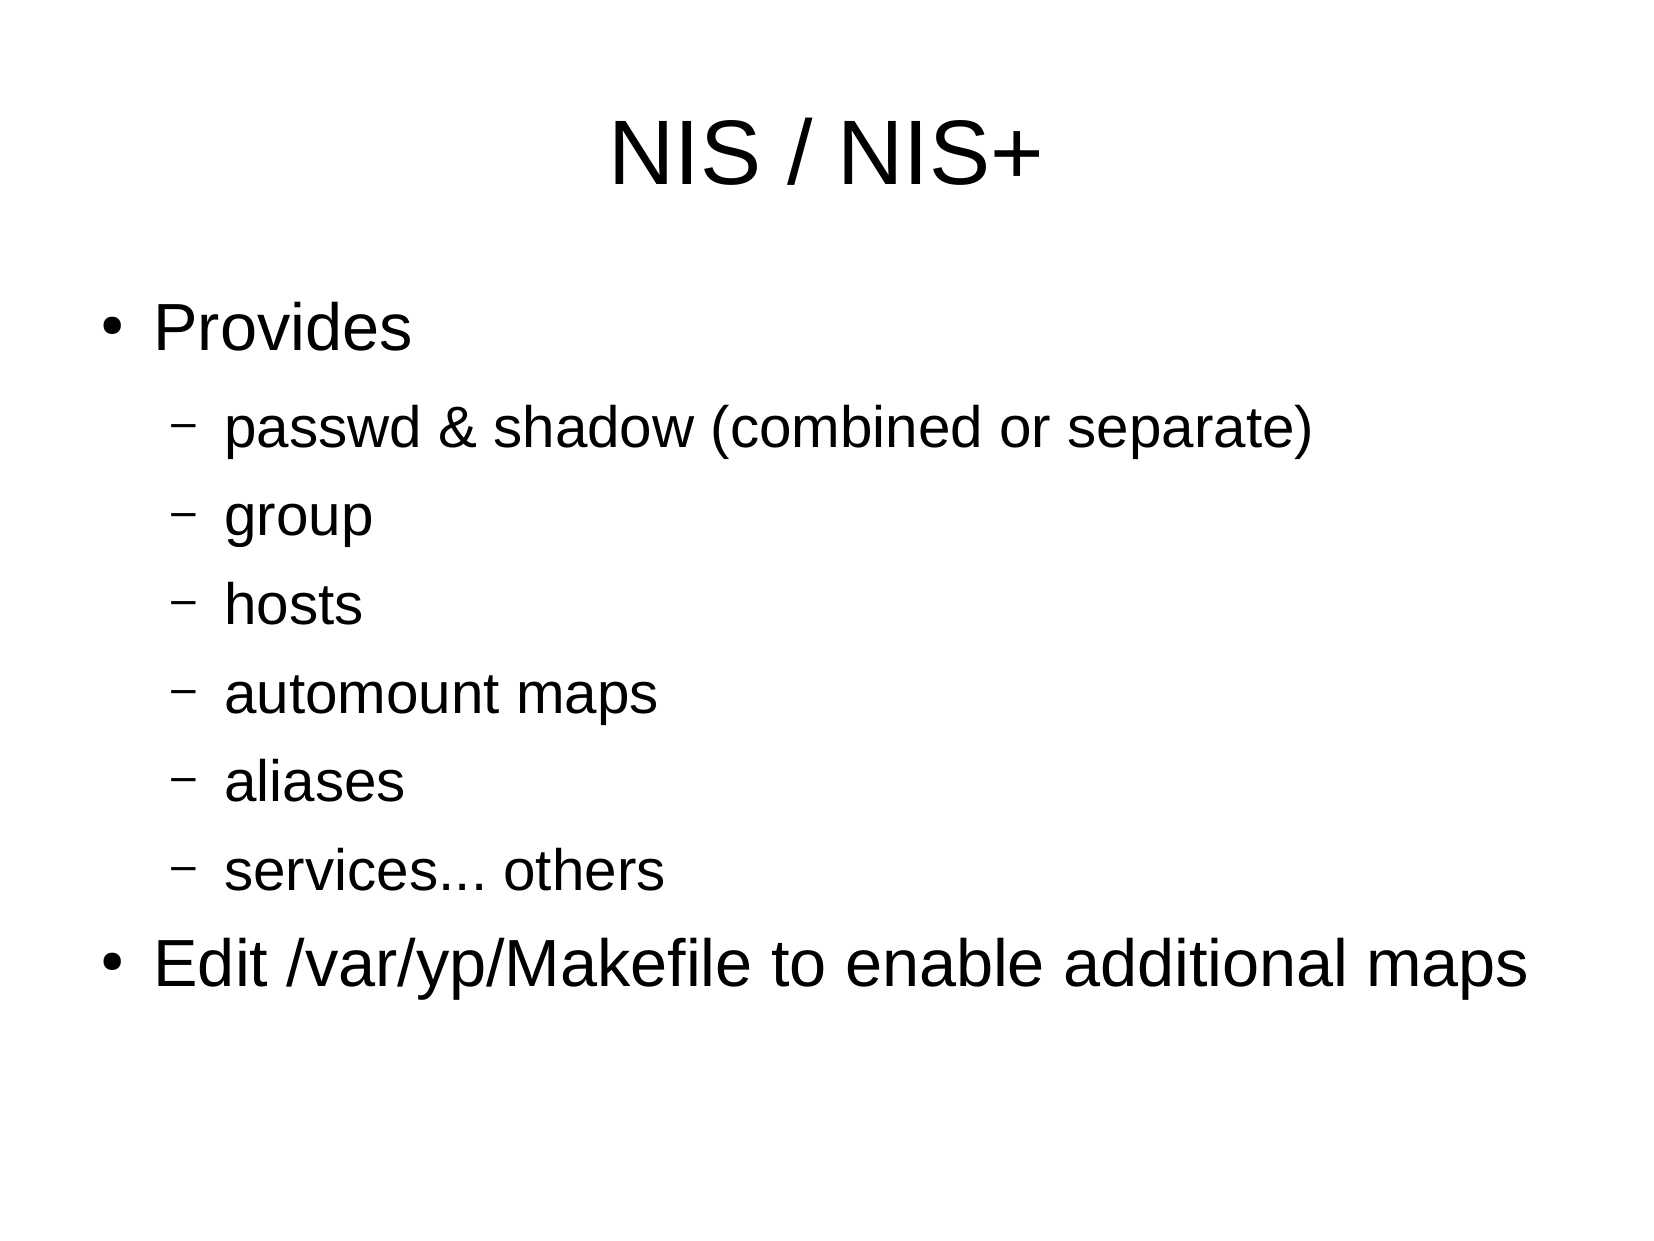

# NIS / NIS+
Provides
passwd & shadow (combined or separate)
group
hosts
automount maps
aliases
services... others
Edit /var/yp/Makefile to enable additional maps